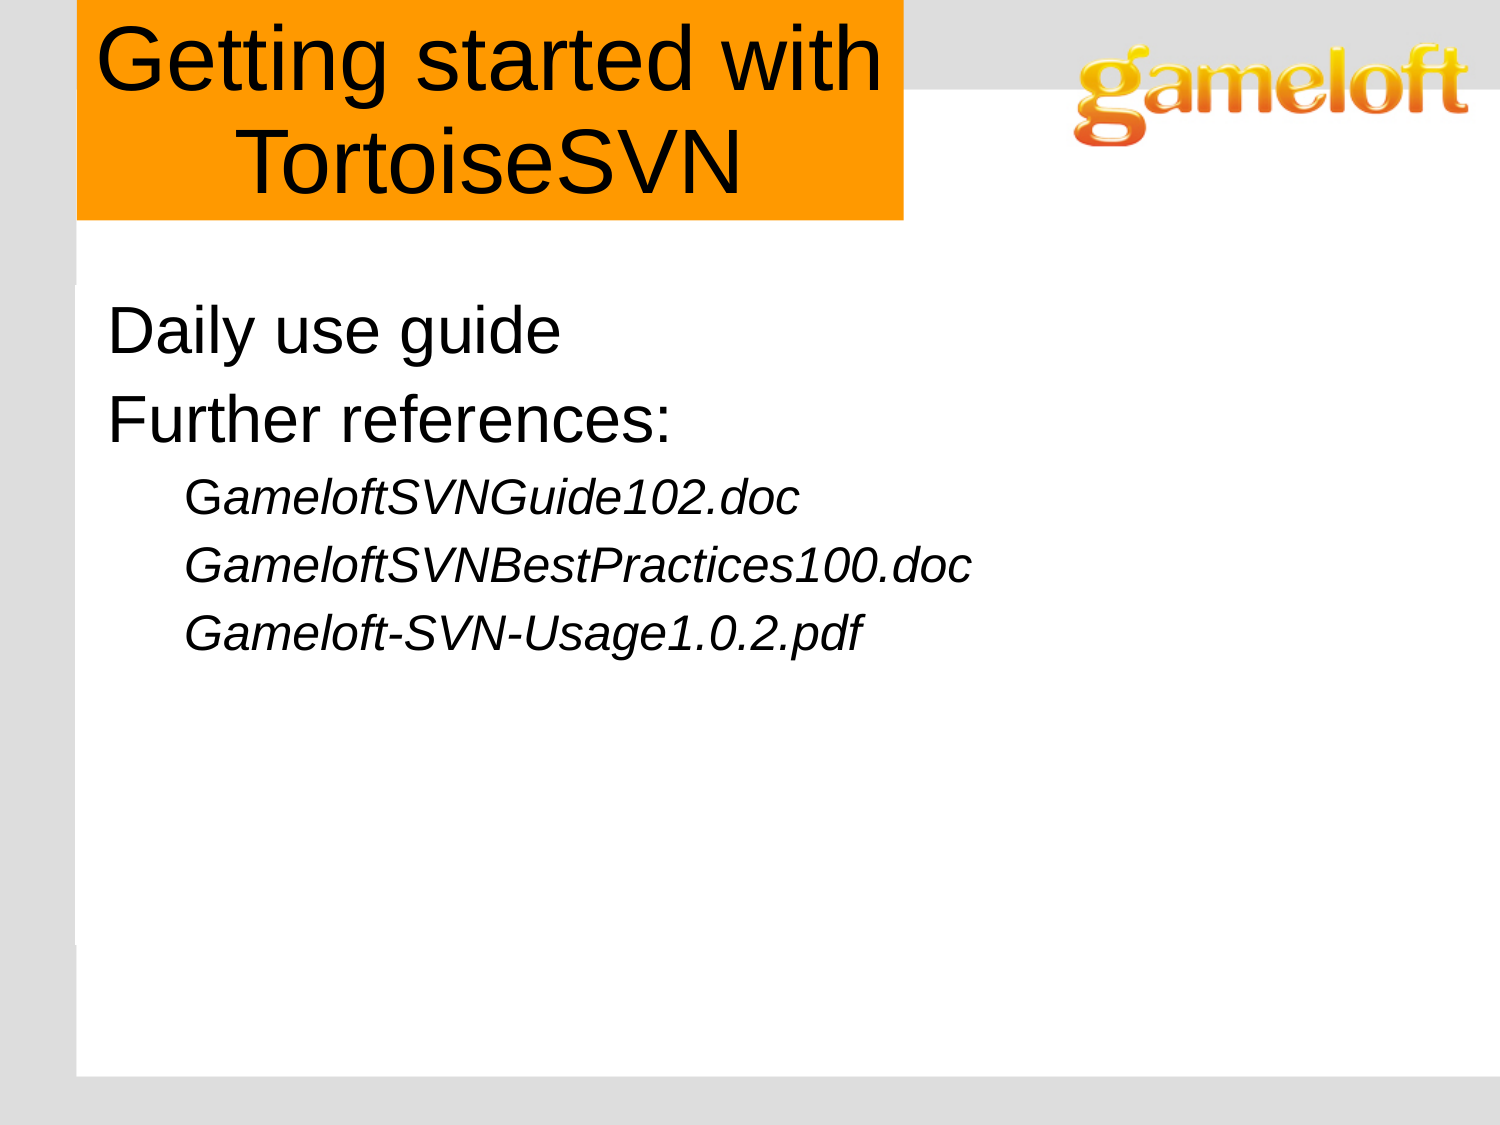

# Getting started with TortoiseSVN
Daily use guide
Further references:
GameloftSVNGuide102.doc
GameloftSVNBestPractices100.doc
Gameloft-SVN-Usage1.0.2.pdf